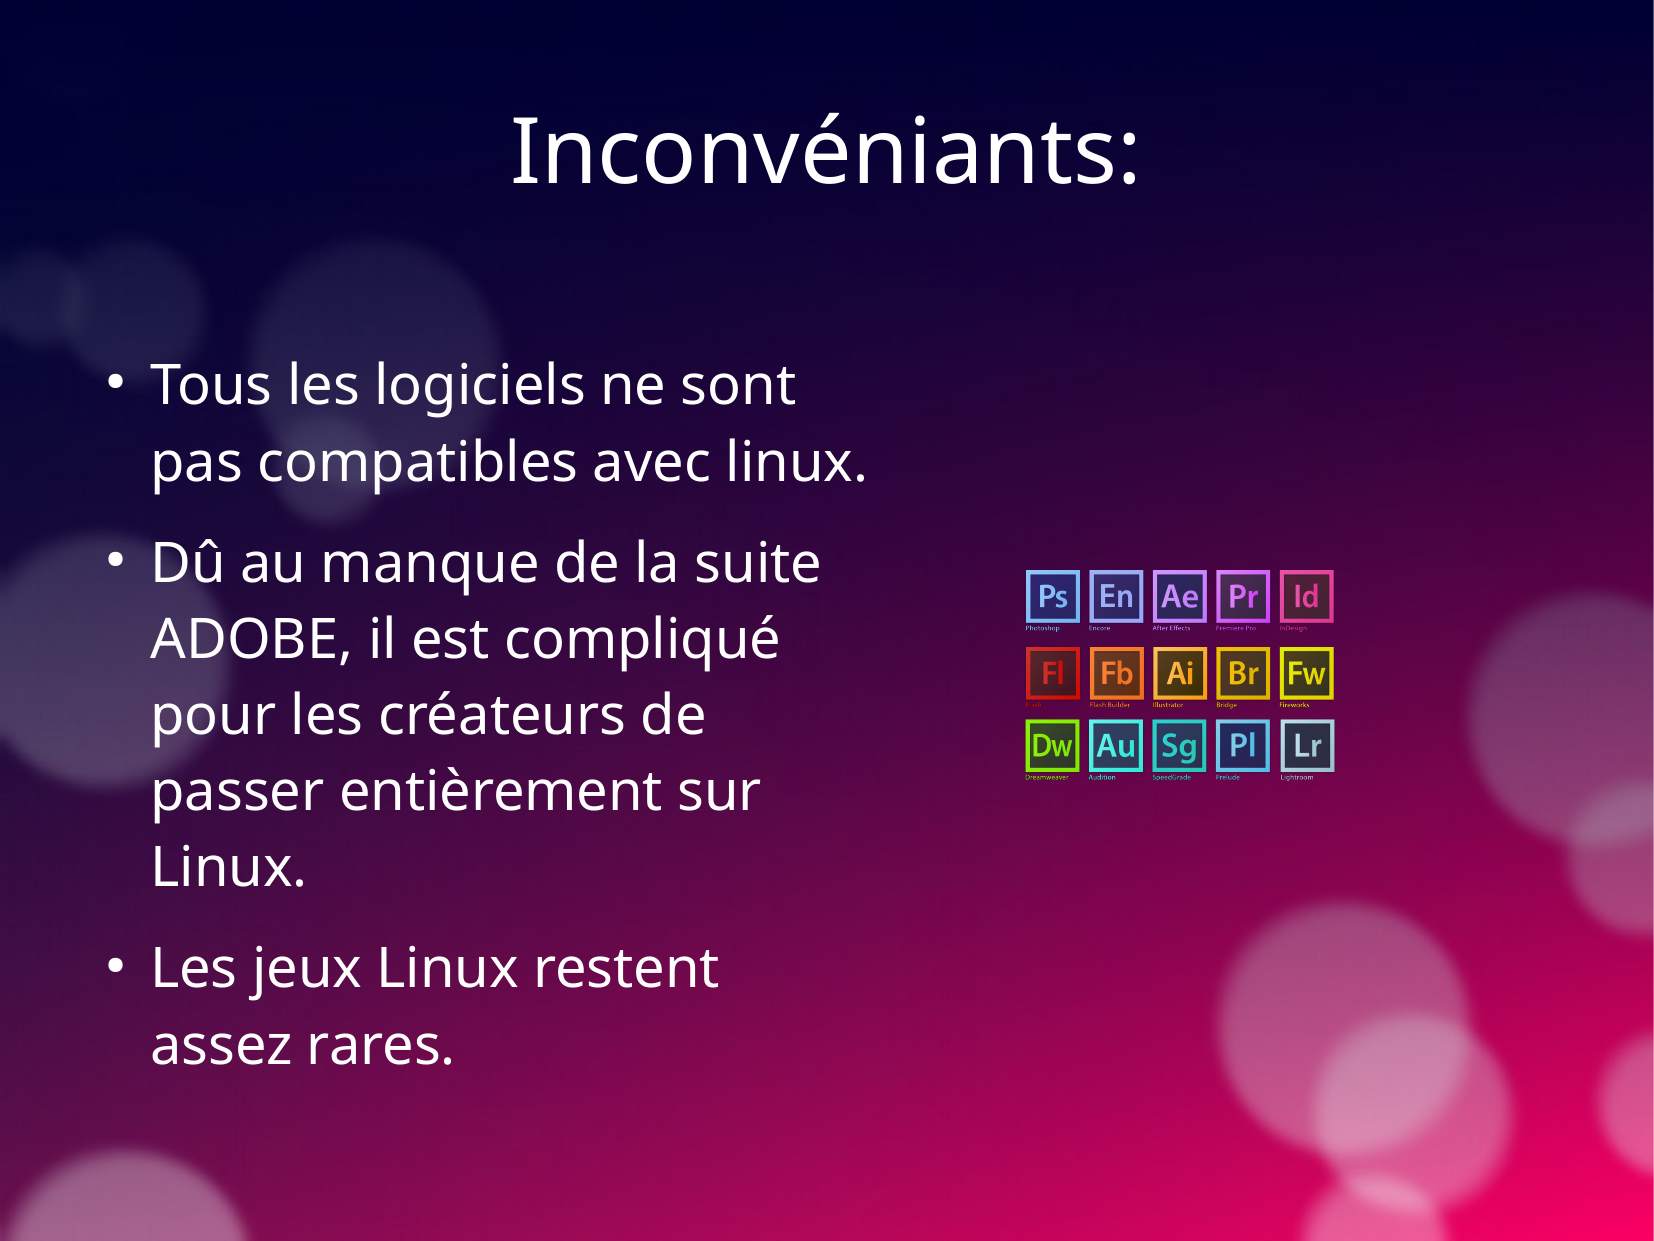

# Inconvéniants:
Tous les logiciels ne sont pas compatibles avec linux.
Dû au manque de la suite ADOBE, il est compliqué pour les créateurs de passer entièrement sur Linux.
Les jeux Linux restent assez rares.